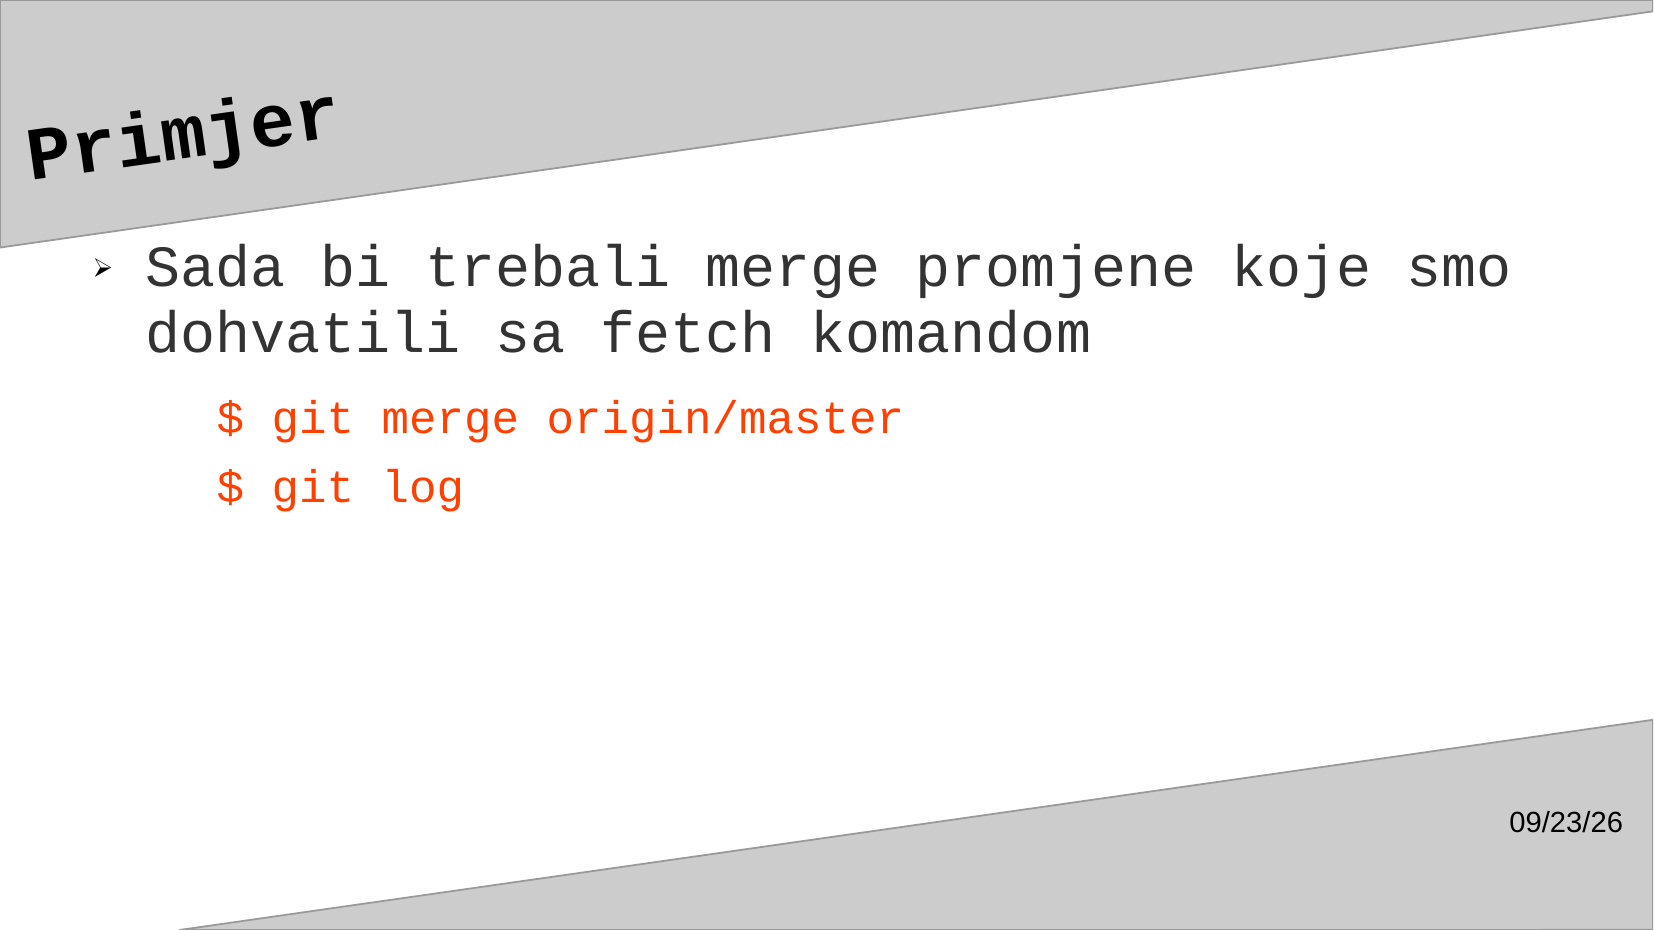

# Primjer
Sada bi trebali merge promjene koje smo dohvatili sa fetch komandom
$ git merge origin/master
$ git log
115